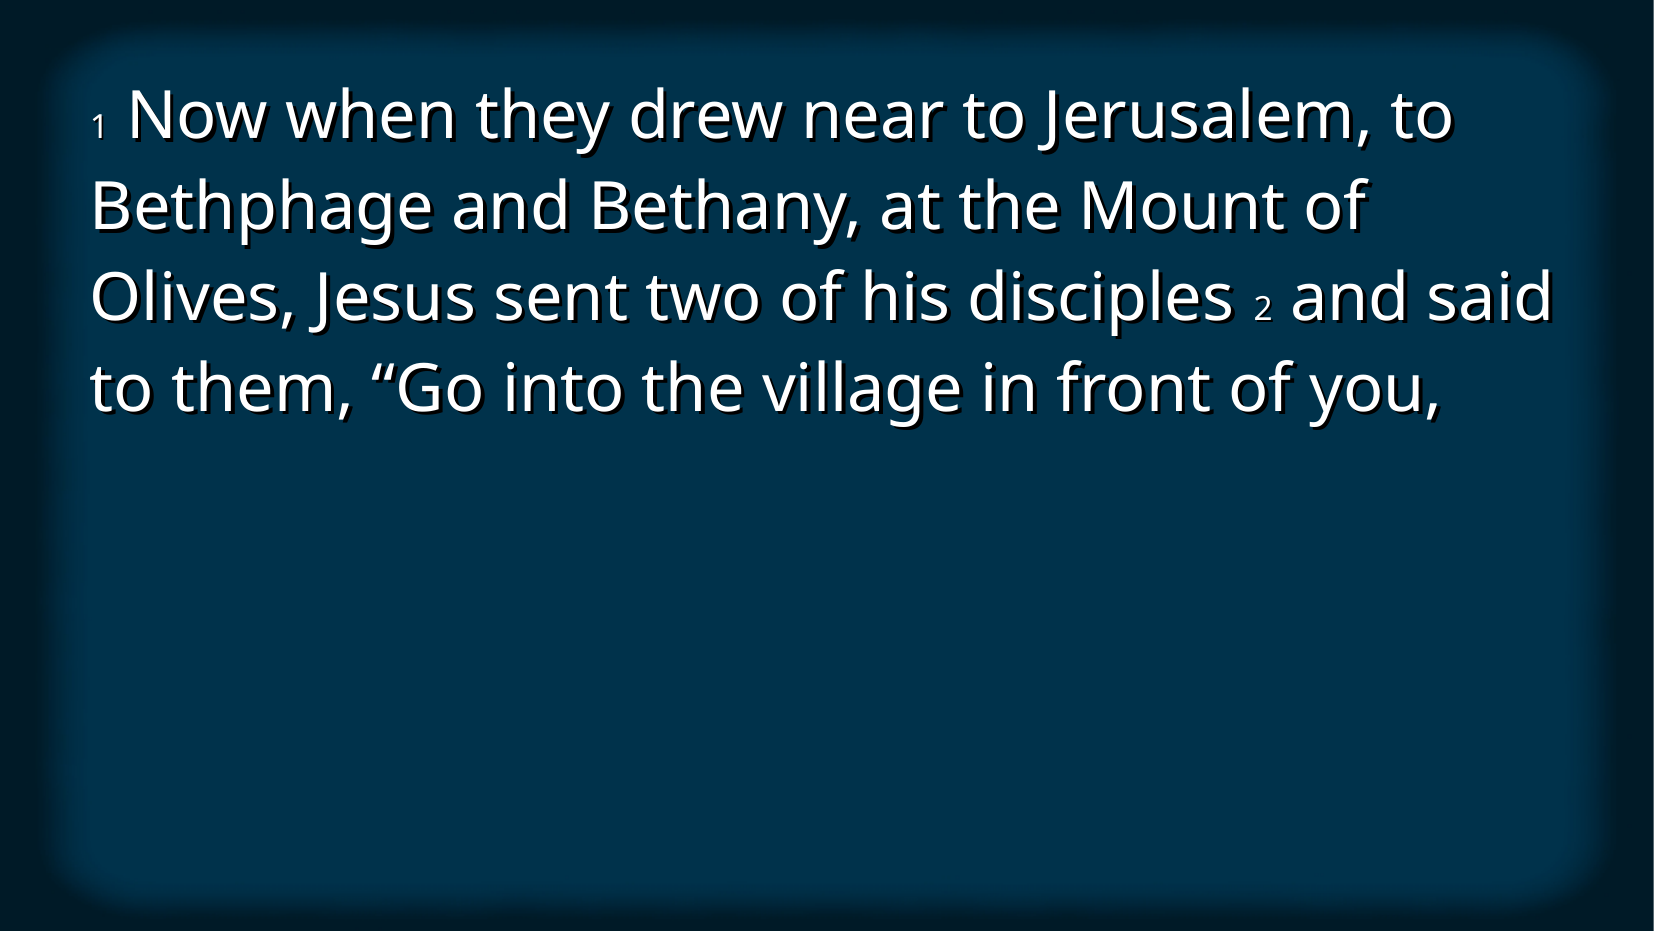

1 Now when they drew near to Jerusalem, to Bethphage and Bethany, at the Mount of Olives, Jesus sent two of his disciples 2 and said to them, “Go into the village in front of you,